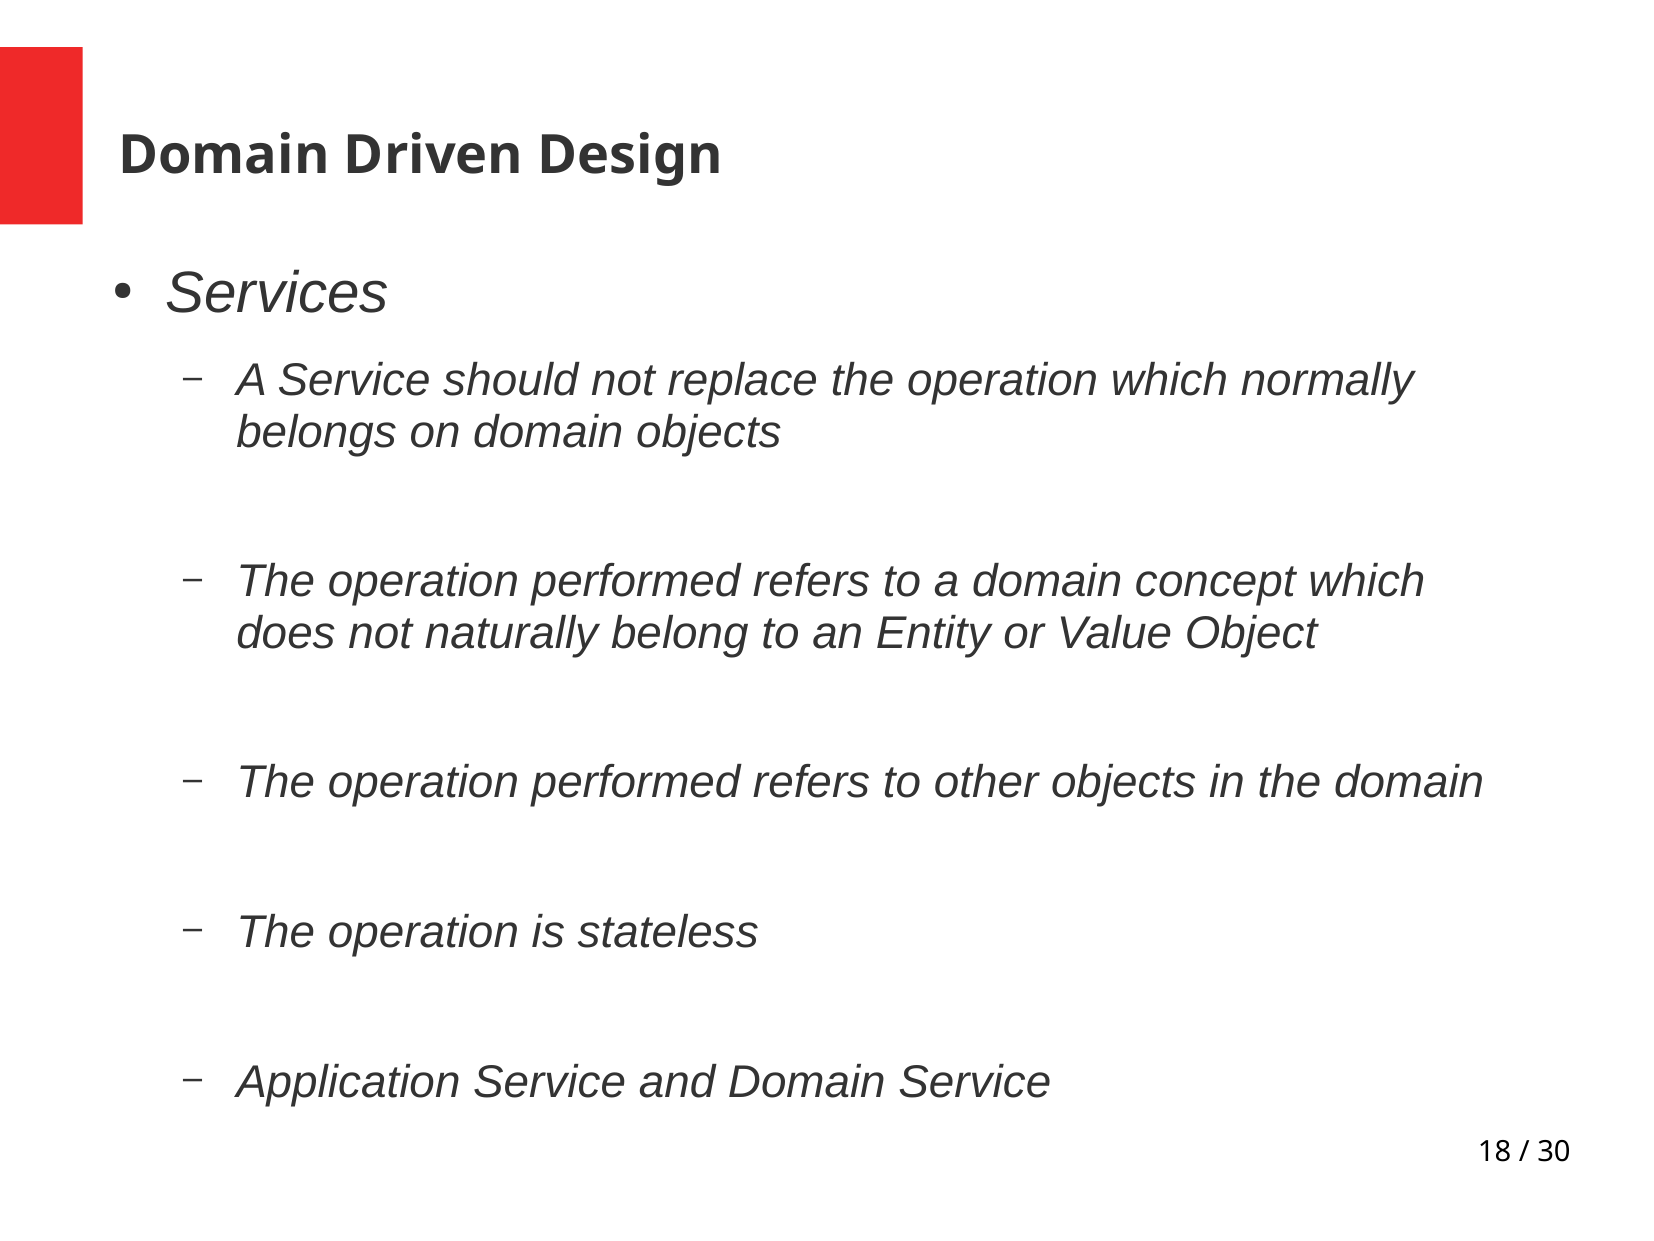

# Domain Driven Design
Services
A Service should not replace the operation which normally belongs on domain objects
The operation performed refers to a domain concept which does not naturally belong to an Entity or Value Object
The operation performed refers to other objects in the domain
The operation is stateless
Application Service and Domain Service
18